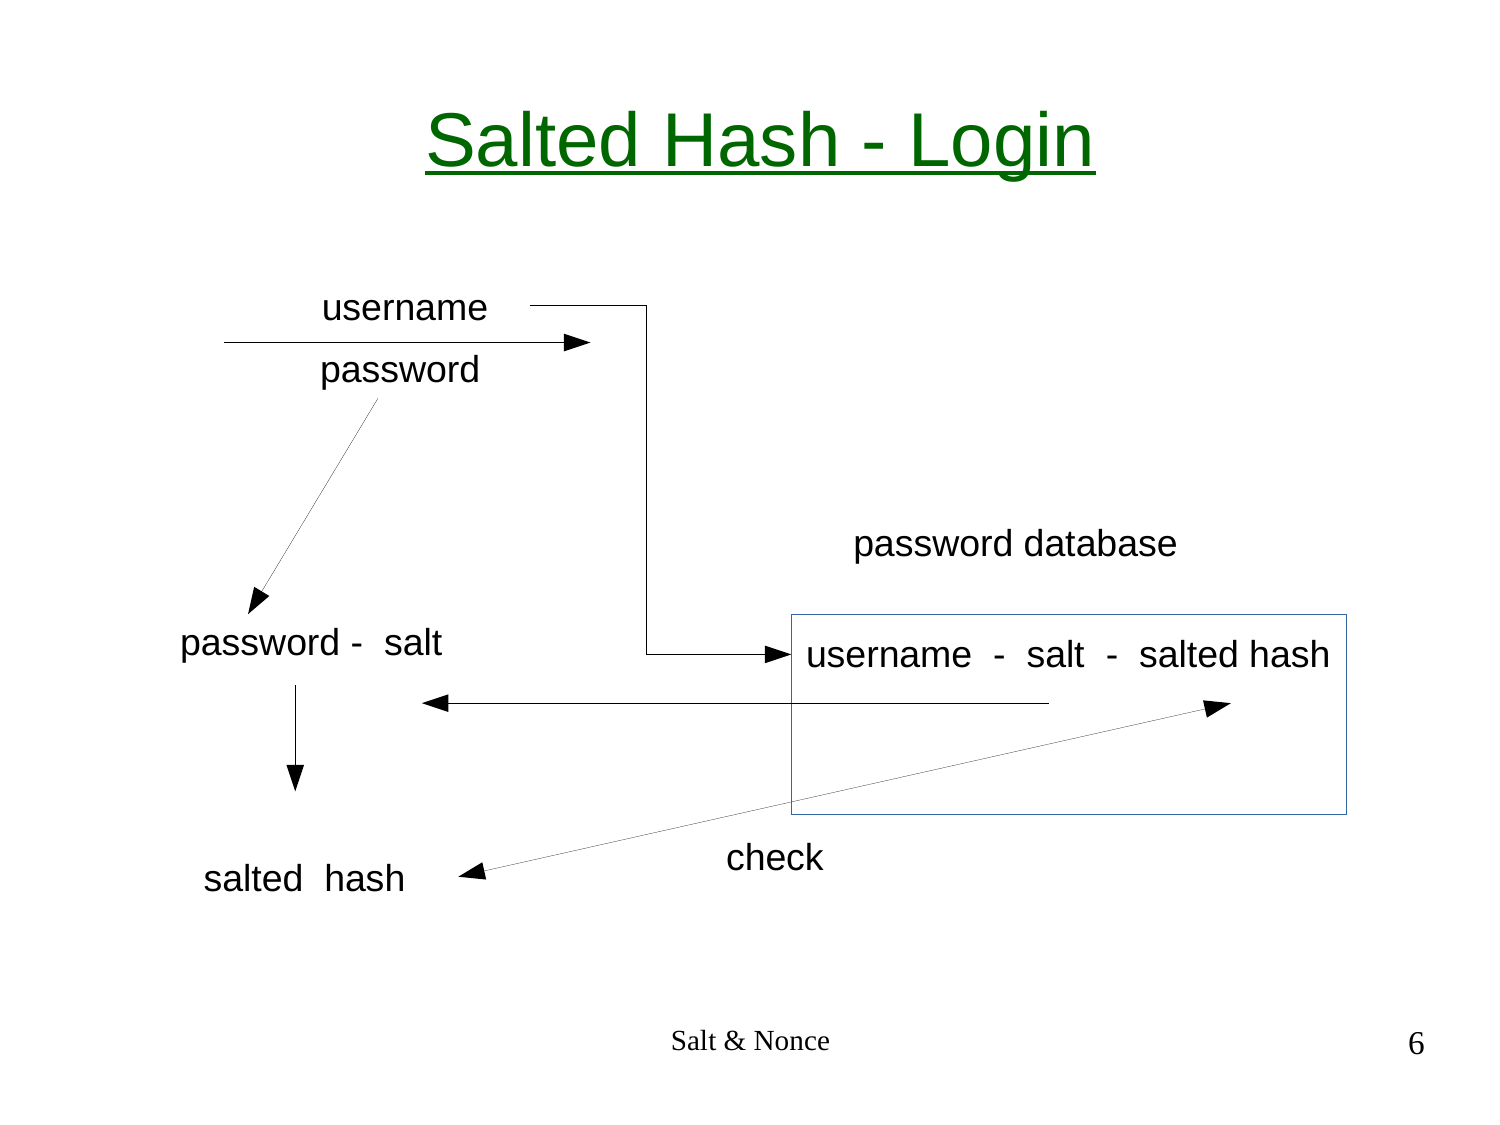

# Salted Hash - Login
username
password
password database
password - salt
username - salt - salted hash
check
salted hash
Salt & Nonce
6